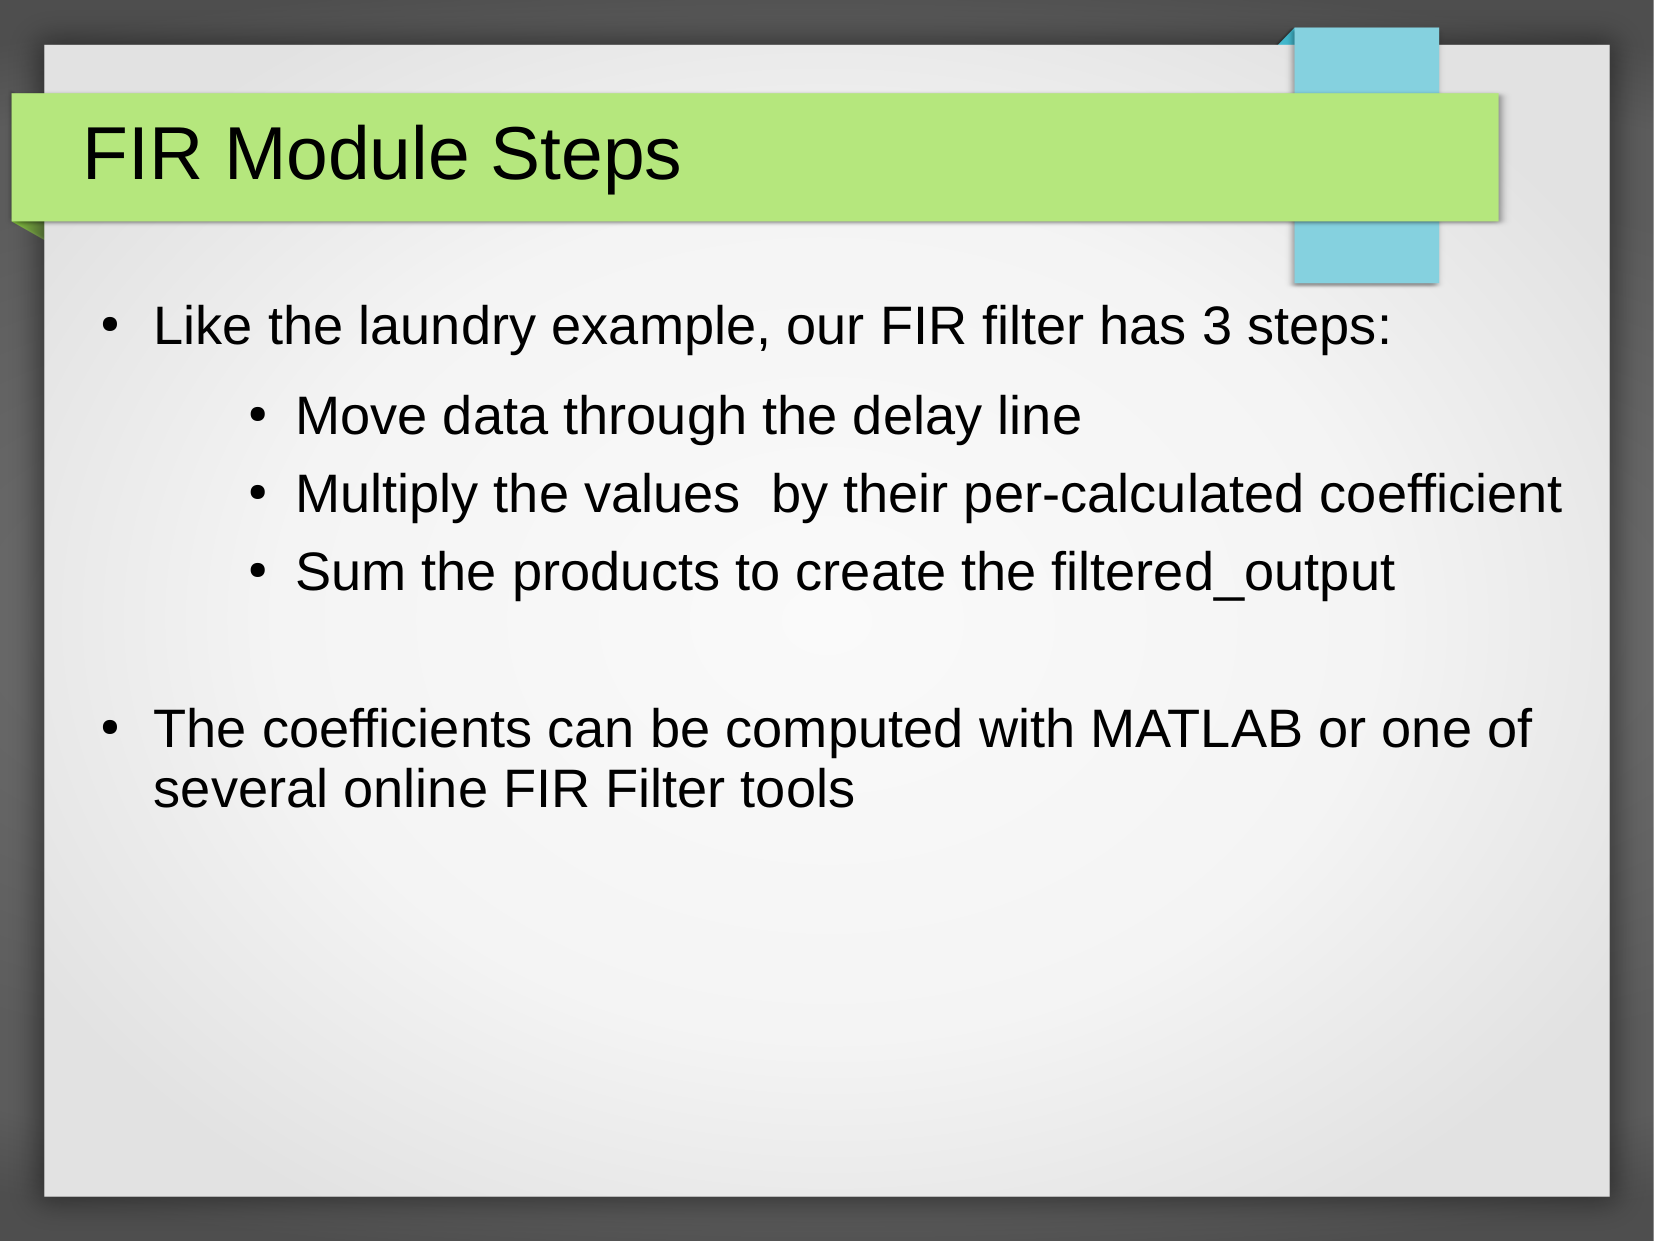

# FIR Module Steps
Like the laundry example, our FIR filter has 3 steps:
Move data through the delay line
Multiply the values by their per-calculated coefficient
Sum the products to create the filtered_output
The coefficients can be computed with MATLAB or one of several online FIR Filter tools